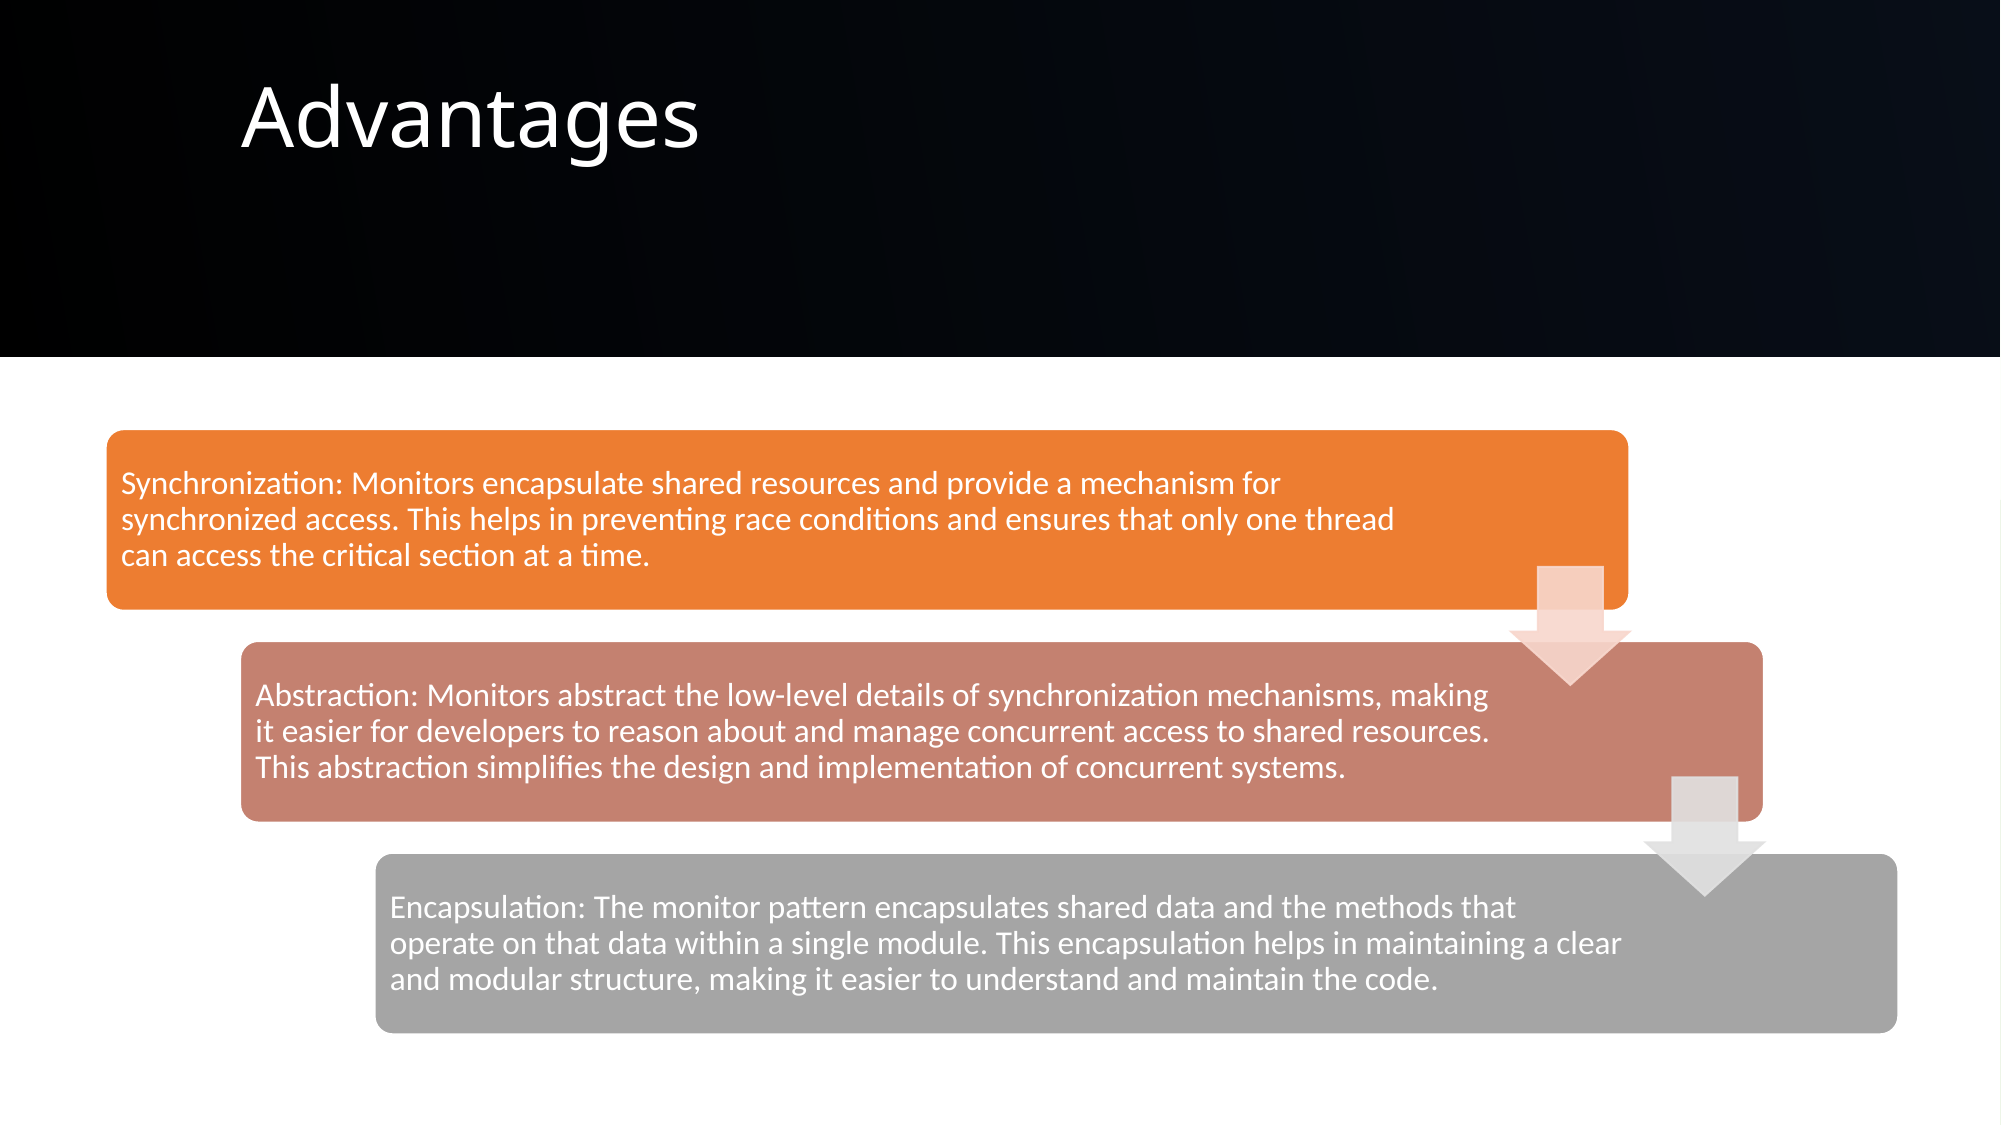

# Advantages
Synchronization: Monitors encapsulate shared resources and provide a mechanism for synchronized access. This helps in preventing race conditions and ensures that only one thread can access the critical section at a time.
Abstraction: Monitors abstract the low-level details of synchronization mechanisms, making it easier for developers to reason about and manage concurrent access to shared resources. This abstraction simplifies the design and implementation of concurrent systems.
Encapsulation: The monitor pattern encapsulates shared data and the methods that operate on that data within a single module. This encapsulation helps in maintaining a clear and modular structure, making it easier to understand and maintain the code.